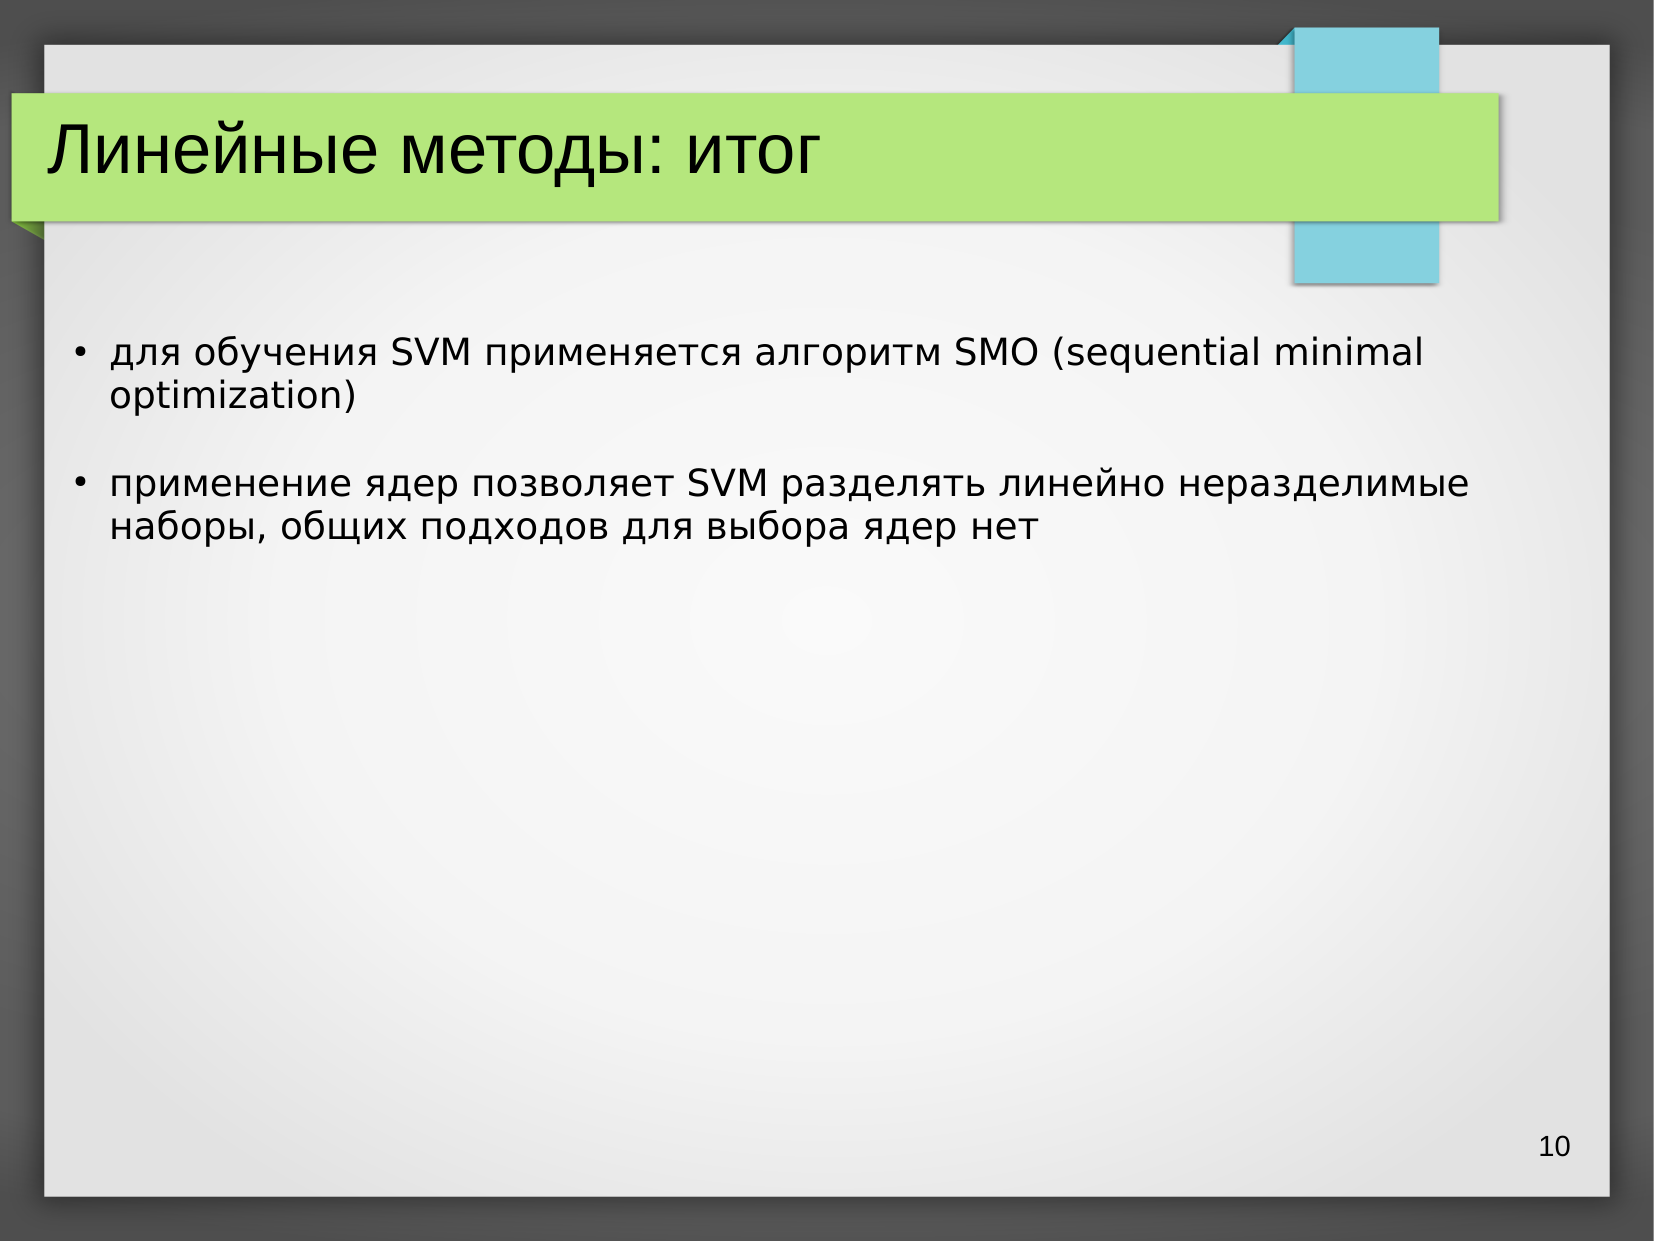

# Линейные методы: итог
для обучения SVM применяется алгоритм SMO (sequential minimal optimization)
применение ядер позволяет SVM разделять линейно неразделимые наборы, общих подходов для выбора ядер нет
10